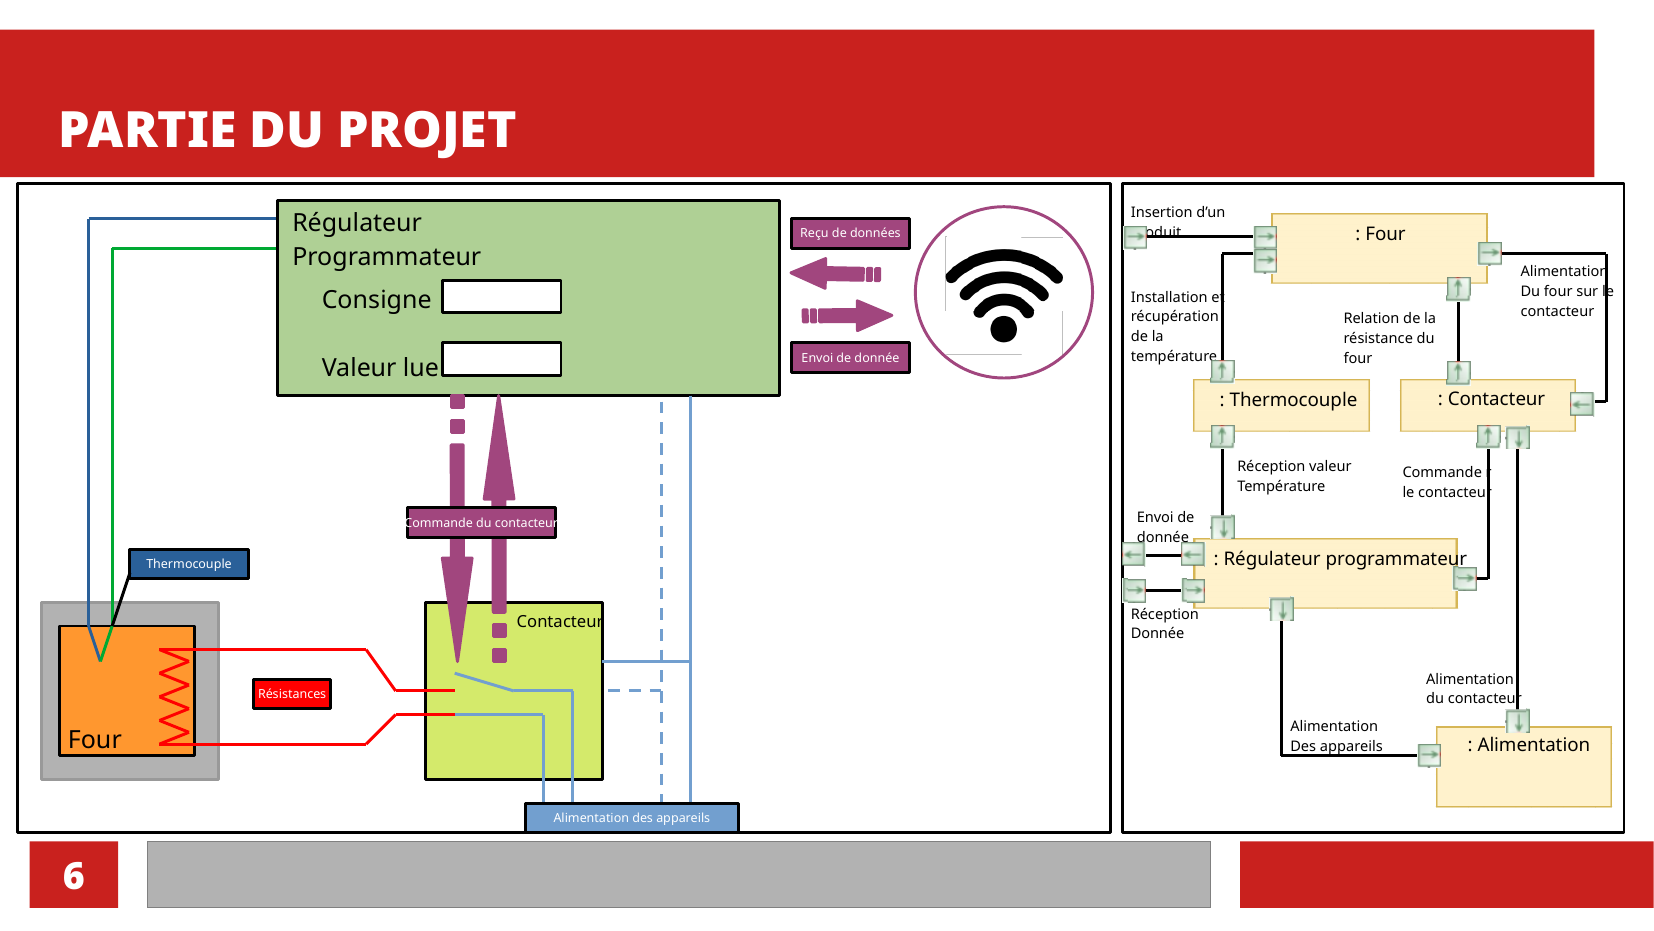

# PARTIE DU PROJET
Insertion d’un produit
Régulateur
Programmateur
: Four
Reçu de données
Alimentation
Du four sur le contacteur
Consigne
Valeur lue
Installation et récupération de la température
Relation de la résistance du four
Envoi de donnée
: Contacteur
: Thermocouple
Réception valeur
Température
Commande r
le contacteur
Envoi de donnée
Commande du contacteur
: Régulateur programmateur
Thermocouple
Réception
Donnée
Contacteur
Alimentation
du contacteur
Résistances
Alimentation
Des appareils
Four
: Alimentation
Alimentation des appareils
6